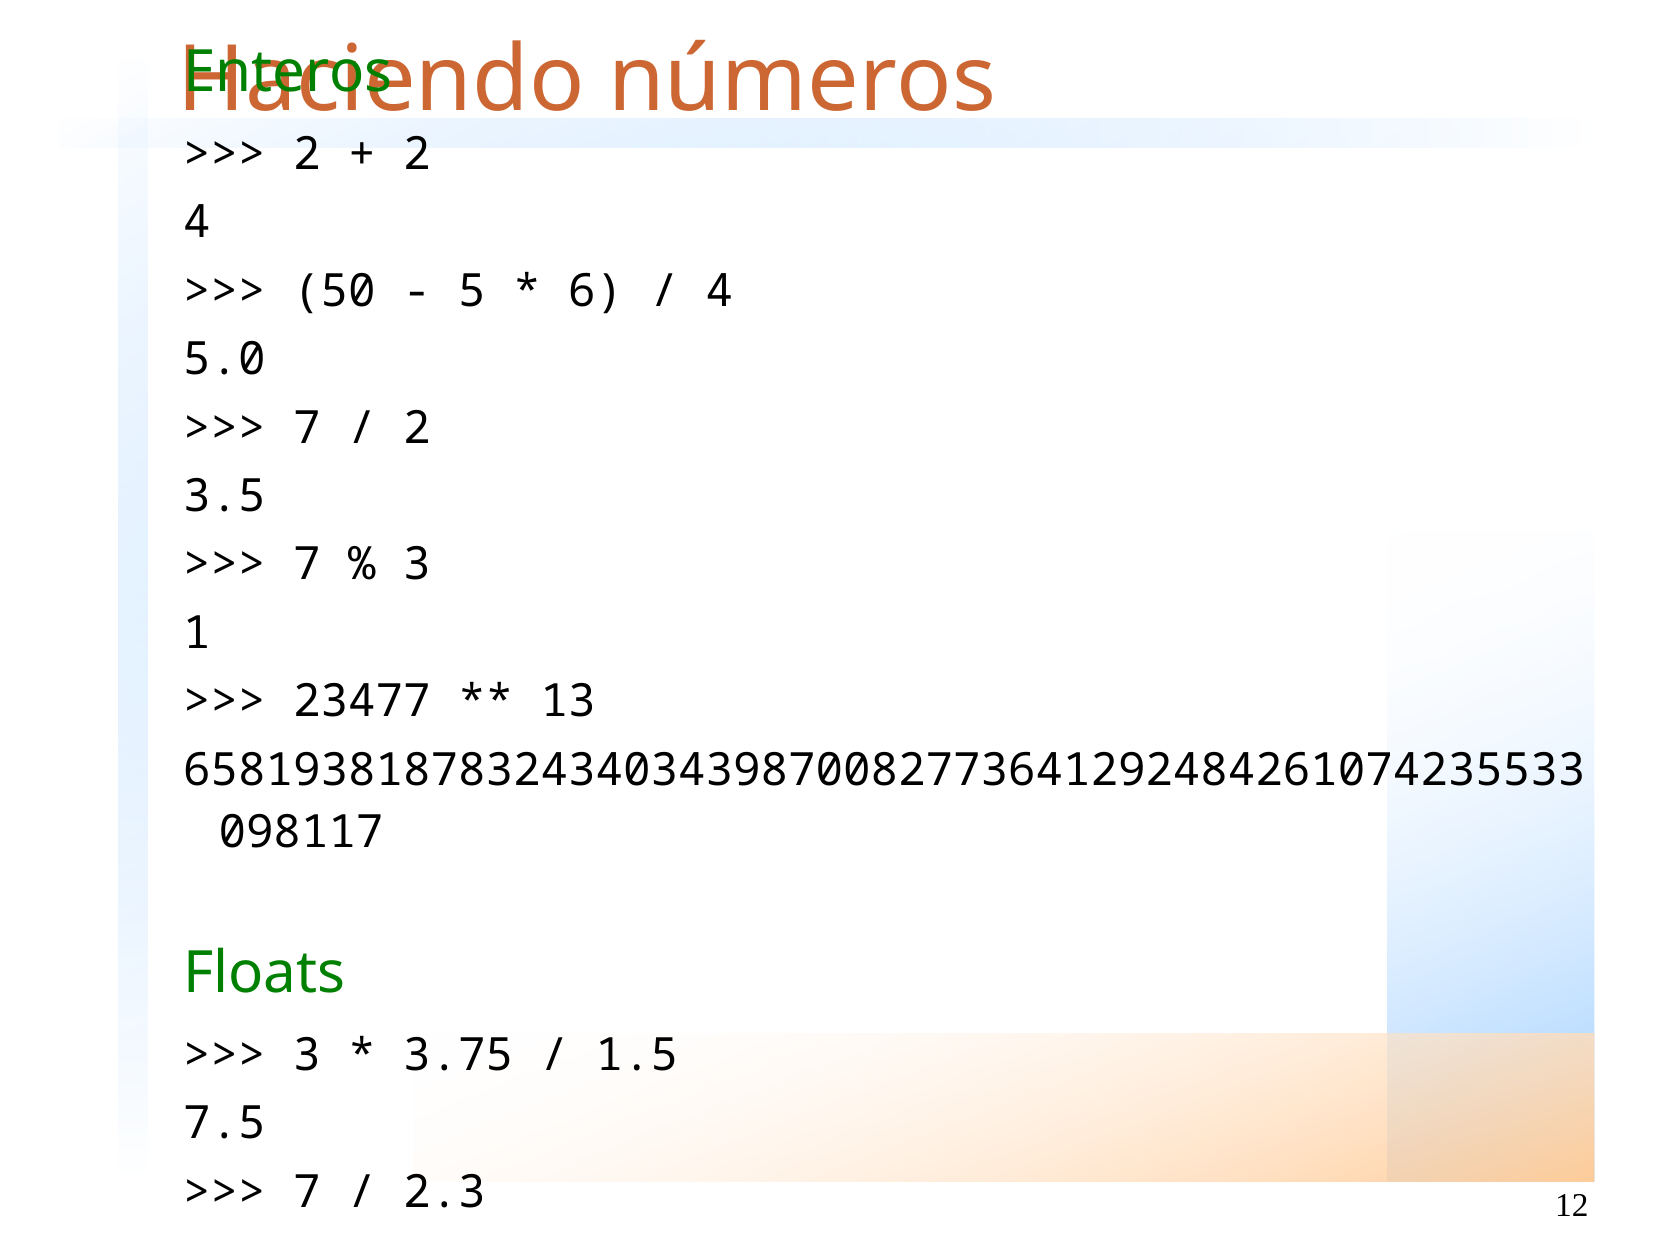

# Haciendo números
Enteros
>>> 2 + 2
4
>>> (50 - 5 * 6) / 4
5.0
>>> 7 / 2
3.5
>>> 7 % 3
1
>>> 23477 ** 13
658193818783243403439870082773641292484261074235533098117
Floats
>>> 3 * 3.75 / 1.5
7.5
>>> 7 / 2.3
3.0434782608695654